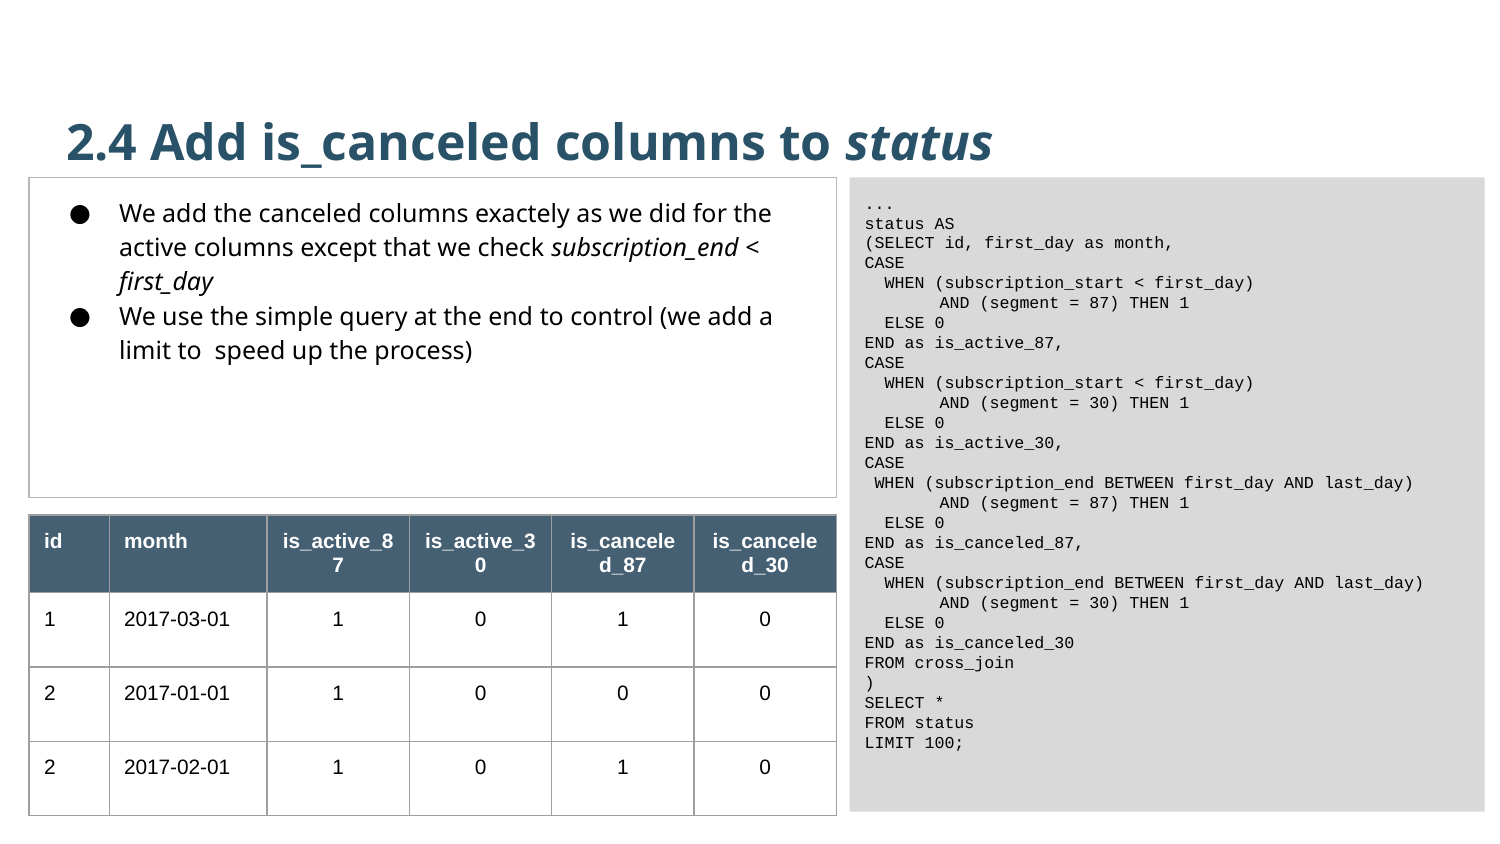

2.4 Add is_canceled columns to status
We add the canceled columns exactely as we did for the active columns except that we check subscription_end < first_day
We use the simple query at the end to control (we add a limit to speed up the process)
...
status AS
(SELECT id, first_day as month,
CASE
 WHEN (subscription_start < first_day)
	AND (segment = 87) THEN 1
 ELSE 0
END as is_active_87,
CASE
 WHEN (subscription_start < first_day)
	AND (segment = 30) THEN 1
 ELSE 0
END as is_active_30,
CASE
 WHEN (subscription_end BETWEEN first_day AND last_day)
	AND (segment = 87) THEN 1
 ELSE 0
END as is_canceled_87,
CASE
 WHEN (subscription_end BETWEEN first_day AND last_day)
	AND (segment = 30) THEN 1
 ELSE 0
END as is_canceled_30
FROM cross_join
)
SELECT *
FROM status
LIMIT 100;
| id | month | is\_active\_87 | is\_active\_30 | is\_canceled\_87 | is\_canceled\_30 |
| --- | --- | --- | --- | --- | --- |
| 1 | 2017-03-01 | 1 | 0 | 1 | 0 |
| 2 | 2017-01-01 | 1 | 0 | 0 | 0 |
| 2 | 2017-02-01 | 1 | 0 | 1 | 0 |